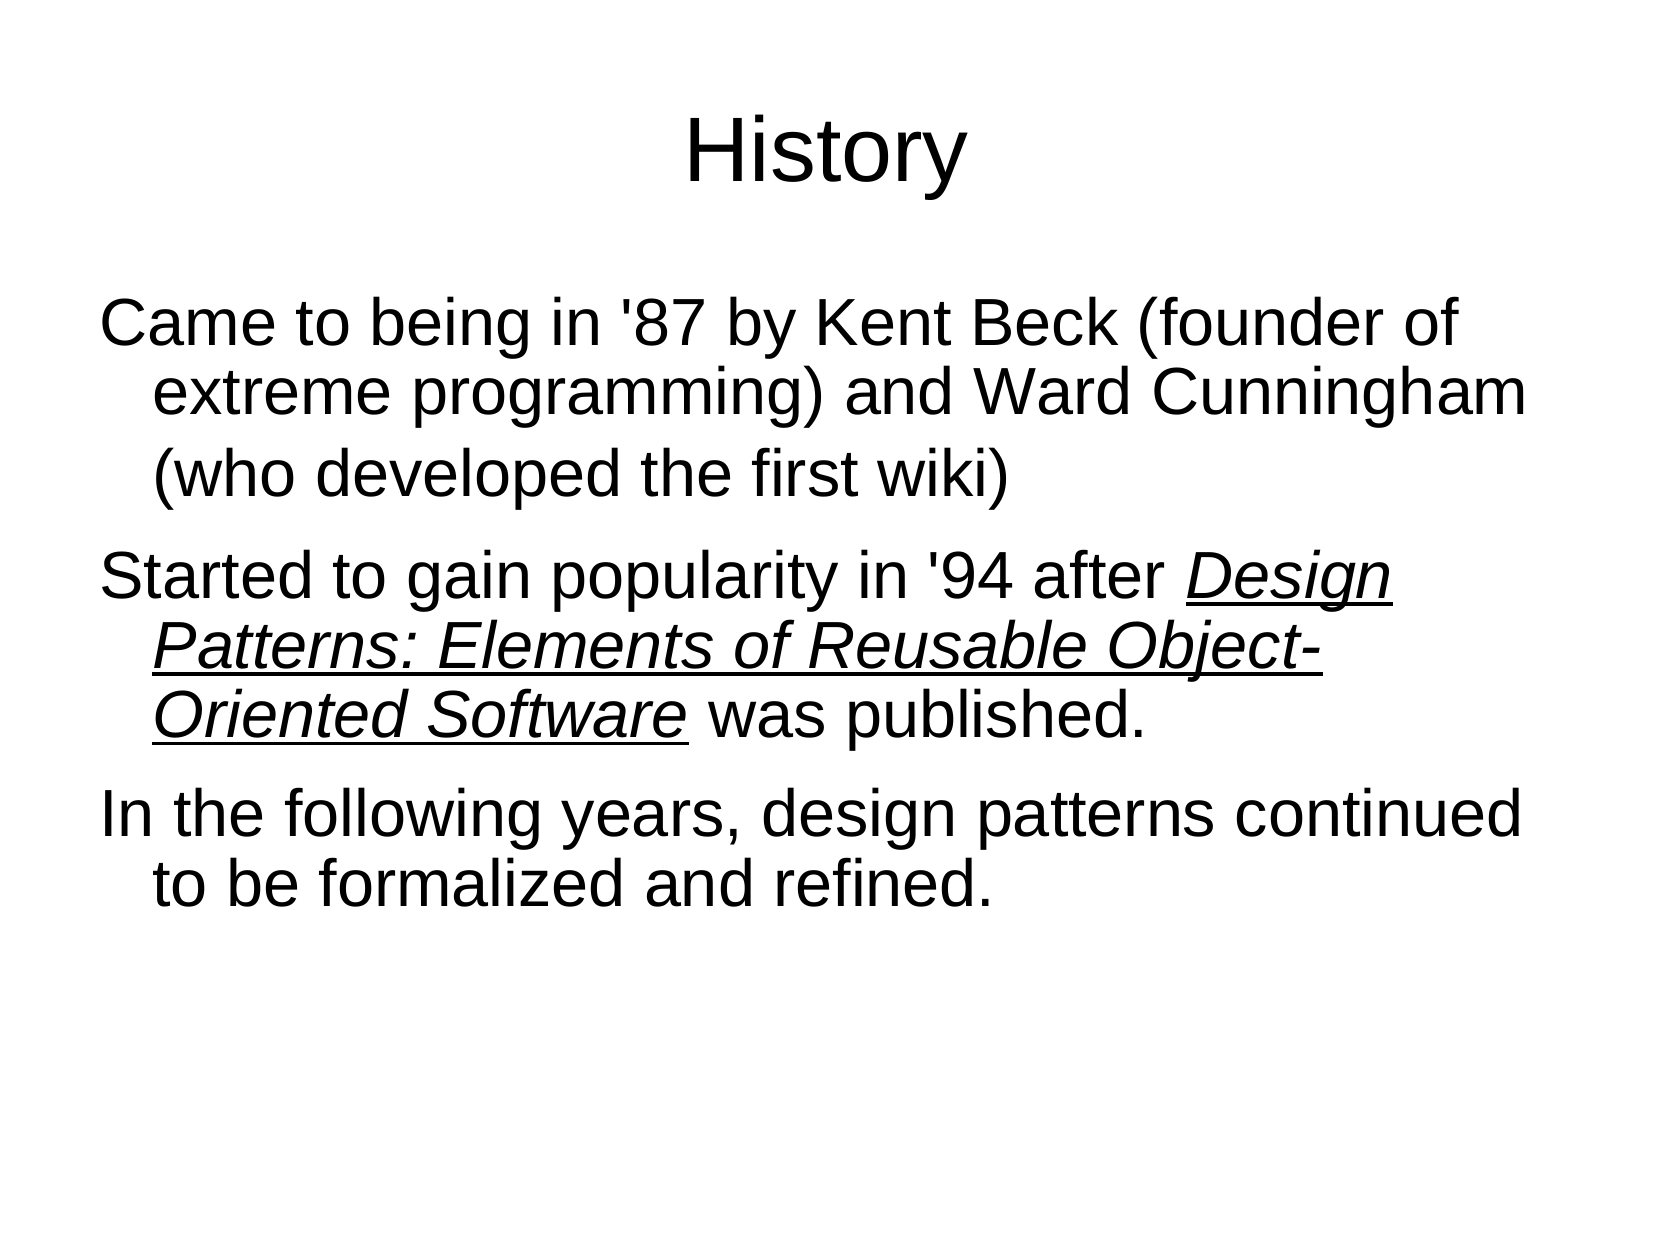

# History
Came to being in '87 by Kent Beck (founder of extreme programming) and Ward Cunningham (who developed the first wiki)‏
Started to gain popularity in '94 after Design Patterns: Elements of Reusable Object-Oriented Software was published.
In the following years, design patterns continued to be formalized and refined.